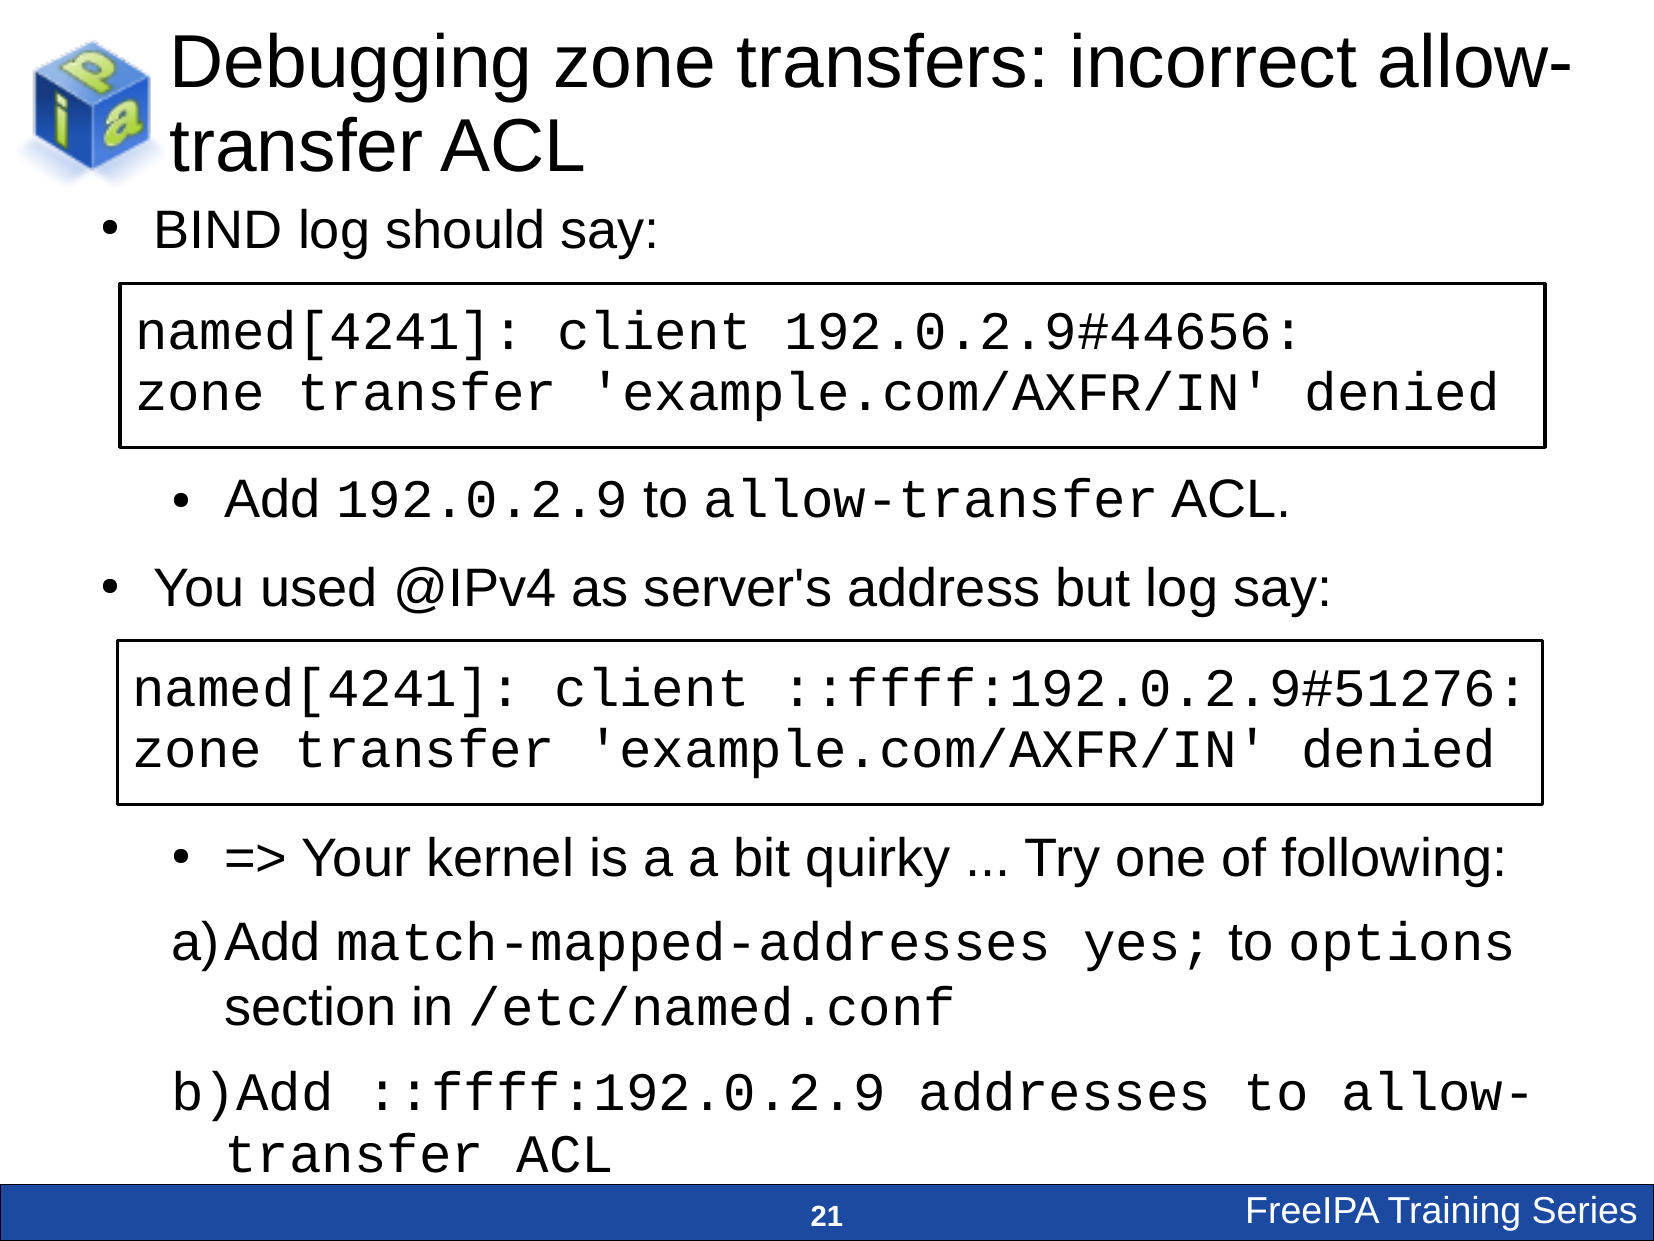

# Debugging zone transfers:	incorrect allow-transfer ACL
BIND log should say:
Add 192.0.2.9 to allow-transfer ACL.
You used @IPv4 as server's address but log say:
=> Your kernel is a a bit quirky ... Try one of following:
Add match-mapped-addresses yes; to options section in /etc/named.conf
Add ::ffff:192.0.2.9 addresses to allow-transfer ACL
named[4241]: client 192.0.2.9#44656:
zone transfer 'example.com/AXFR/IN' denied
named[4241]: client ::ffff:192.0.2.9#51276:
zone transfer 'example.com/AXFR/IN' denied
21